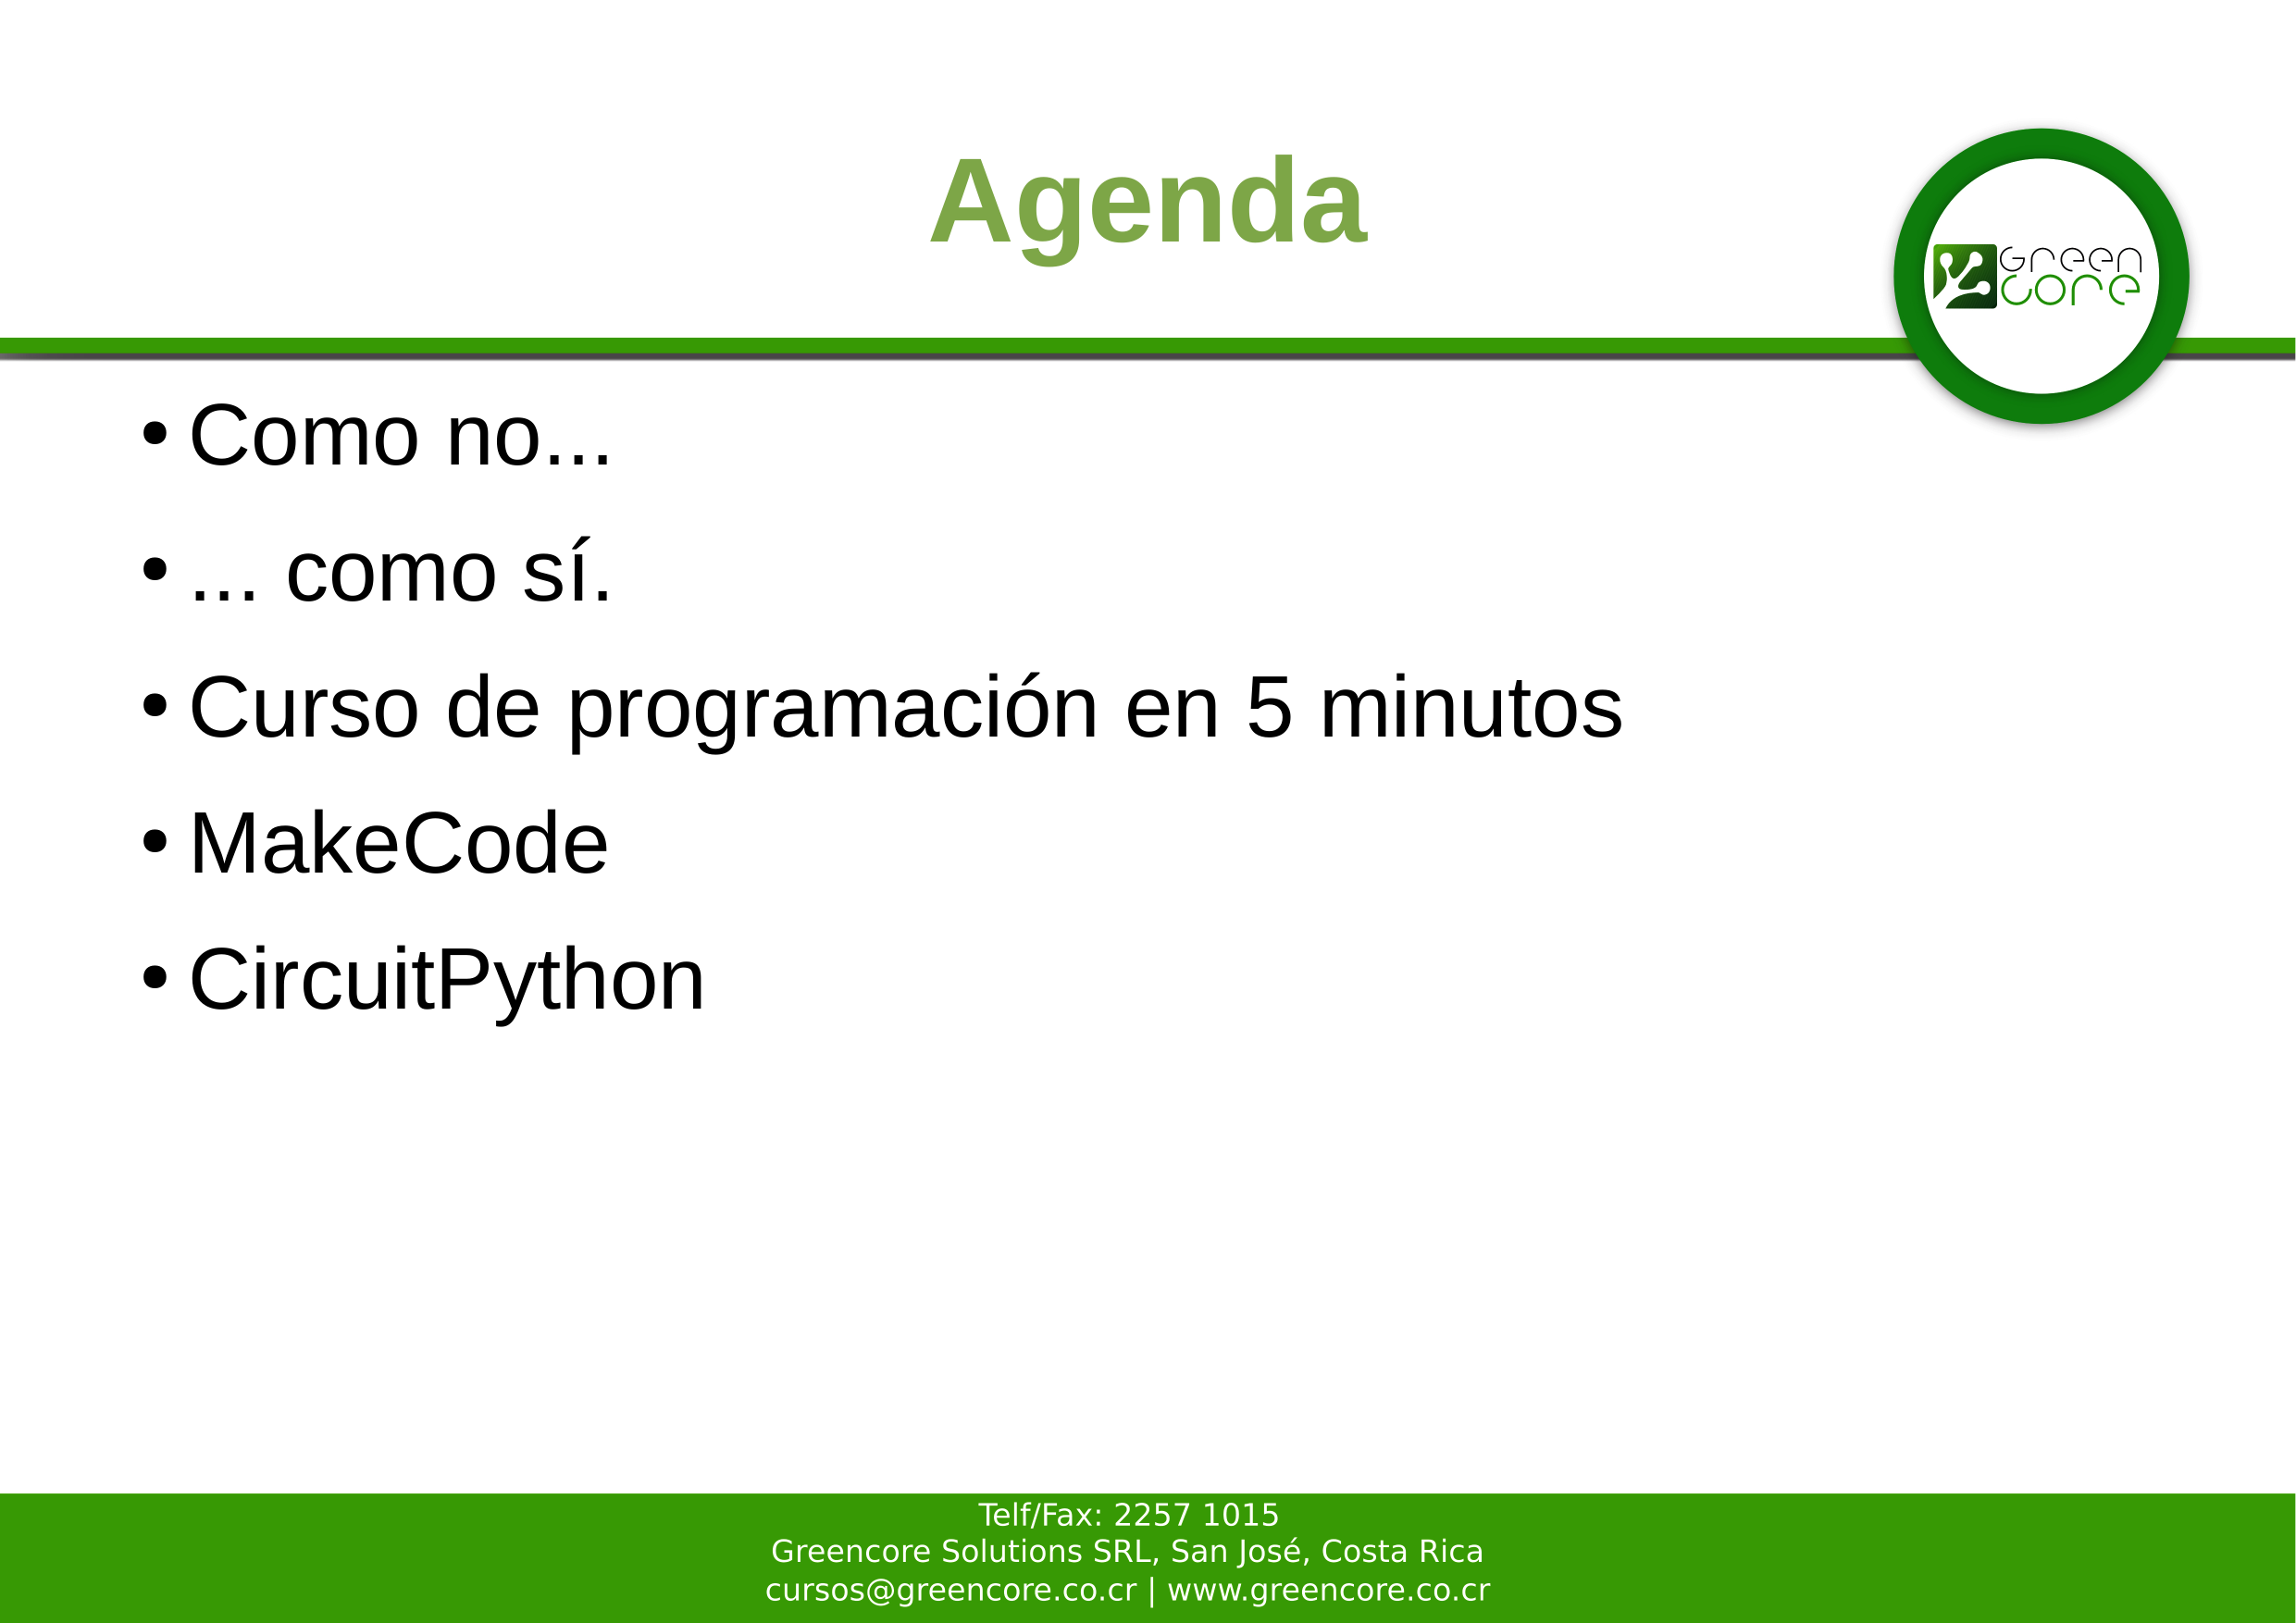

# Agenda
Como no...
... como sí.
Curso de programación en 5 minutos
MakeCode
CircuitPython